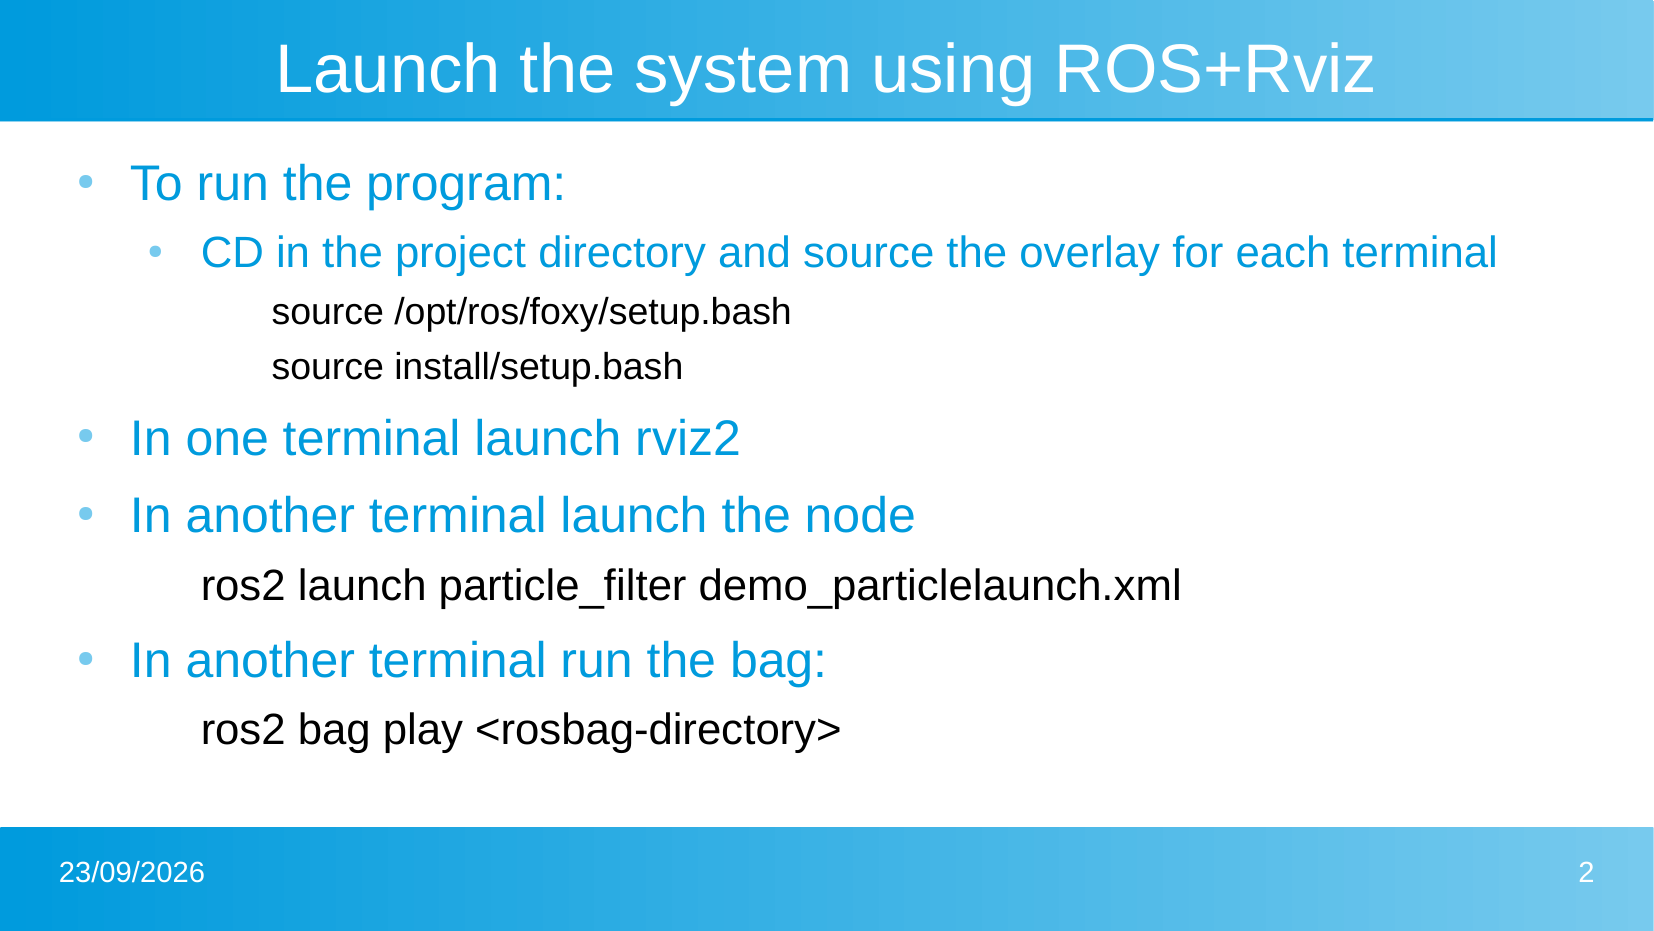

# Launch the system using ROS+Rviz
To run the program:
CD in the project directory and source the overlay for each terminal
source /opt/ros/foxy/setup.bash
source install/setup.bash
In one terminal launch rviz2
In another terminal launch the node
ros2 launch particle_filter demo_particlelaunch.xml
In another terminal run the bag:
ros2 bag play <rosbag-directory>
2